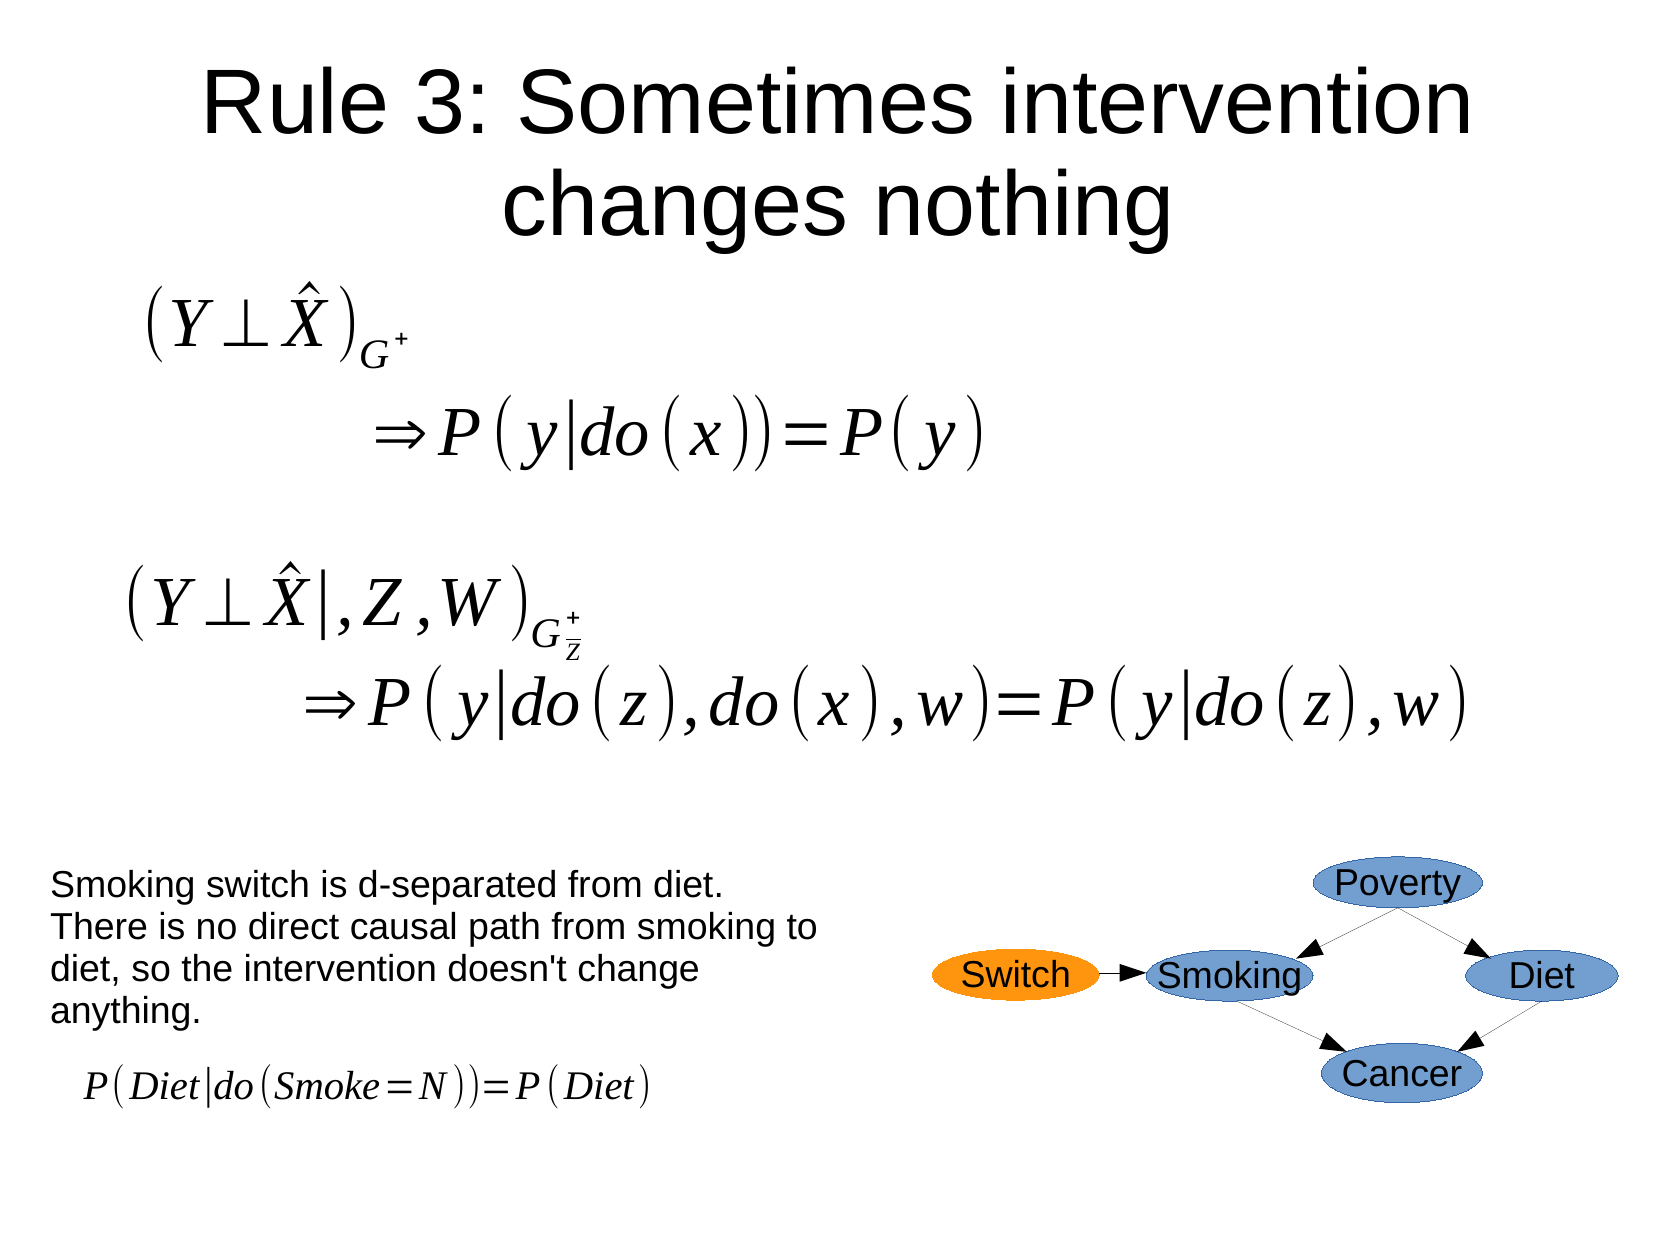

# Rule 3: Sometimes intervention changes nothing
Smoking switch is d-separated from diet. There is no direct causal path from smoking to diet, so the intervention doesn't change anything.
Poverty
Switch
Smoking
Diet
Cancer